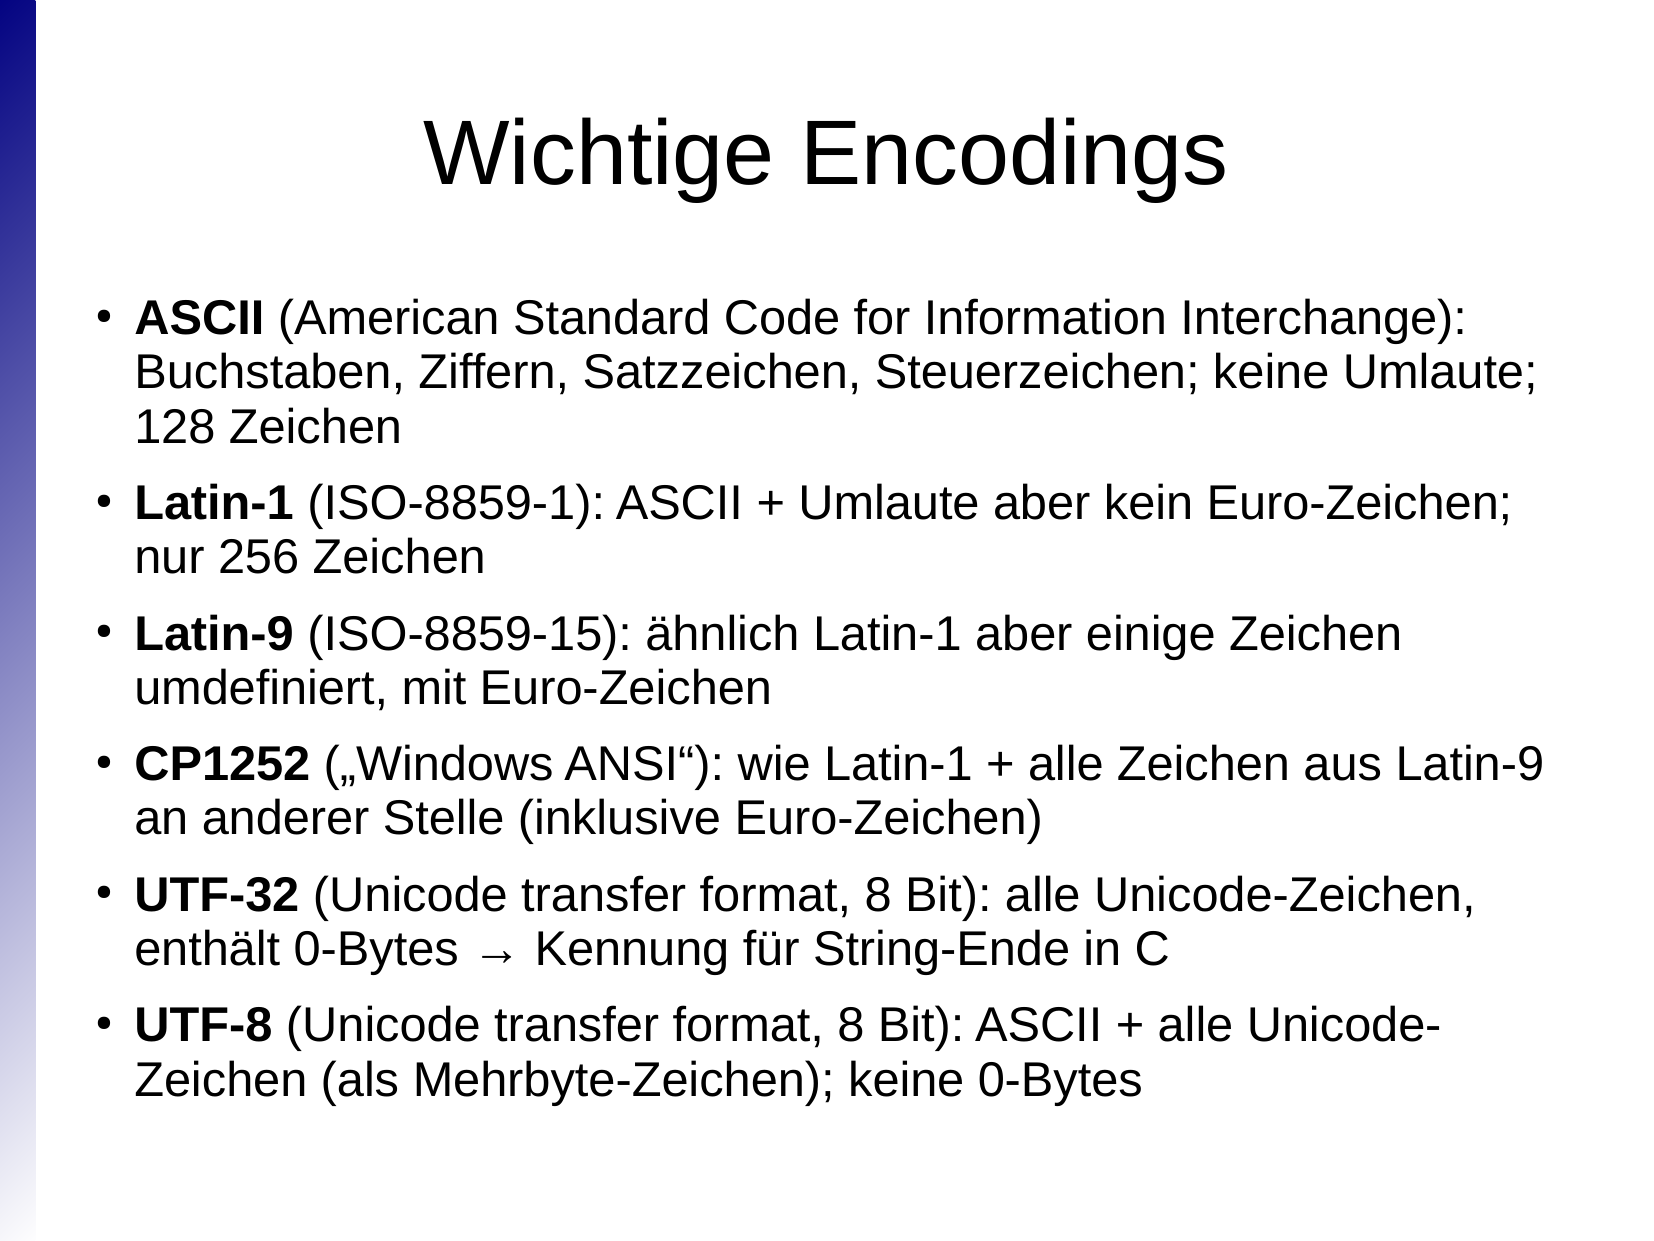

# Wichtige Encodings
ASCII (American Standard Code for Information Interchange): Buchstaben, Ziffern, Satzzeichen, Steuerzeichen; keine Umlaute; 128 Zeichen
Latin-1 (ISO-8859-1): ASCII + Umlaute aber kein Euro-Zeichen; nur 256 Zeichen
Latin-9 (ISO-8859-15): ähnlich Latin-1 aber einige Zeichen umdefiniert, mit Euro-Zeichen
CP1252 („Windows ANSI“): wie Latin-1 + alle Zeichen aus Latin-9 an anderer Stelle (inklusive Euro-Zeichen)
UTF-32 (Unicode transfer format, 8 Bit): alle Unicode-Zeichen, enthält 0-Bytes → Kennung für String-Ende in C
UTF-8 (Unicode transfer format, 8 Bit): ASCII + alle Unicode-Zeichen (als Mehrbyte-Zeichen); keine 0-Bytes